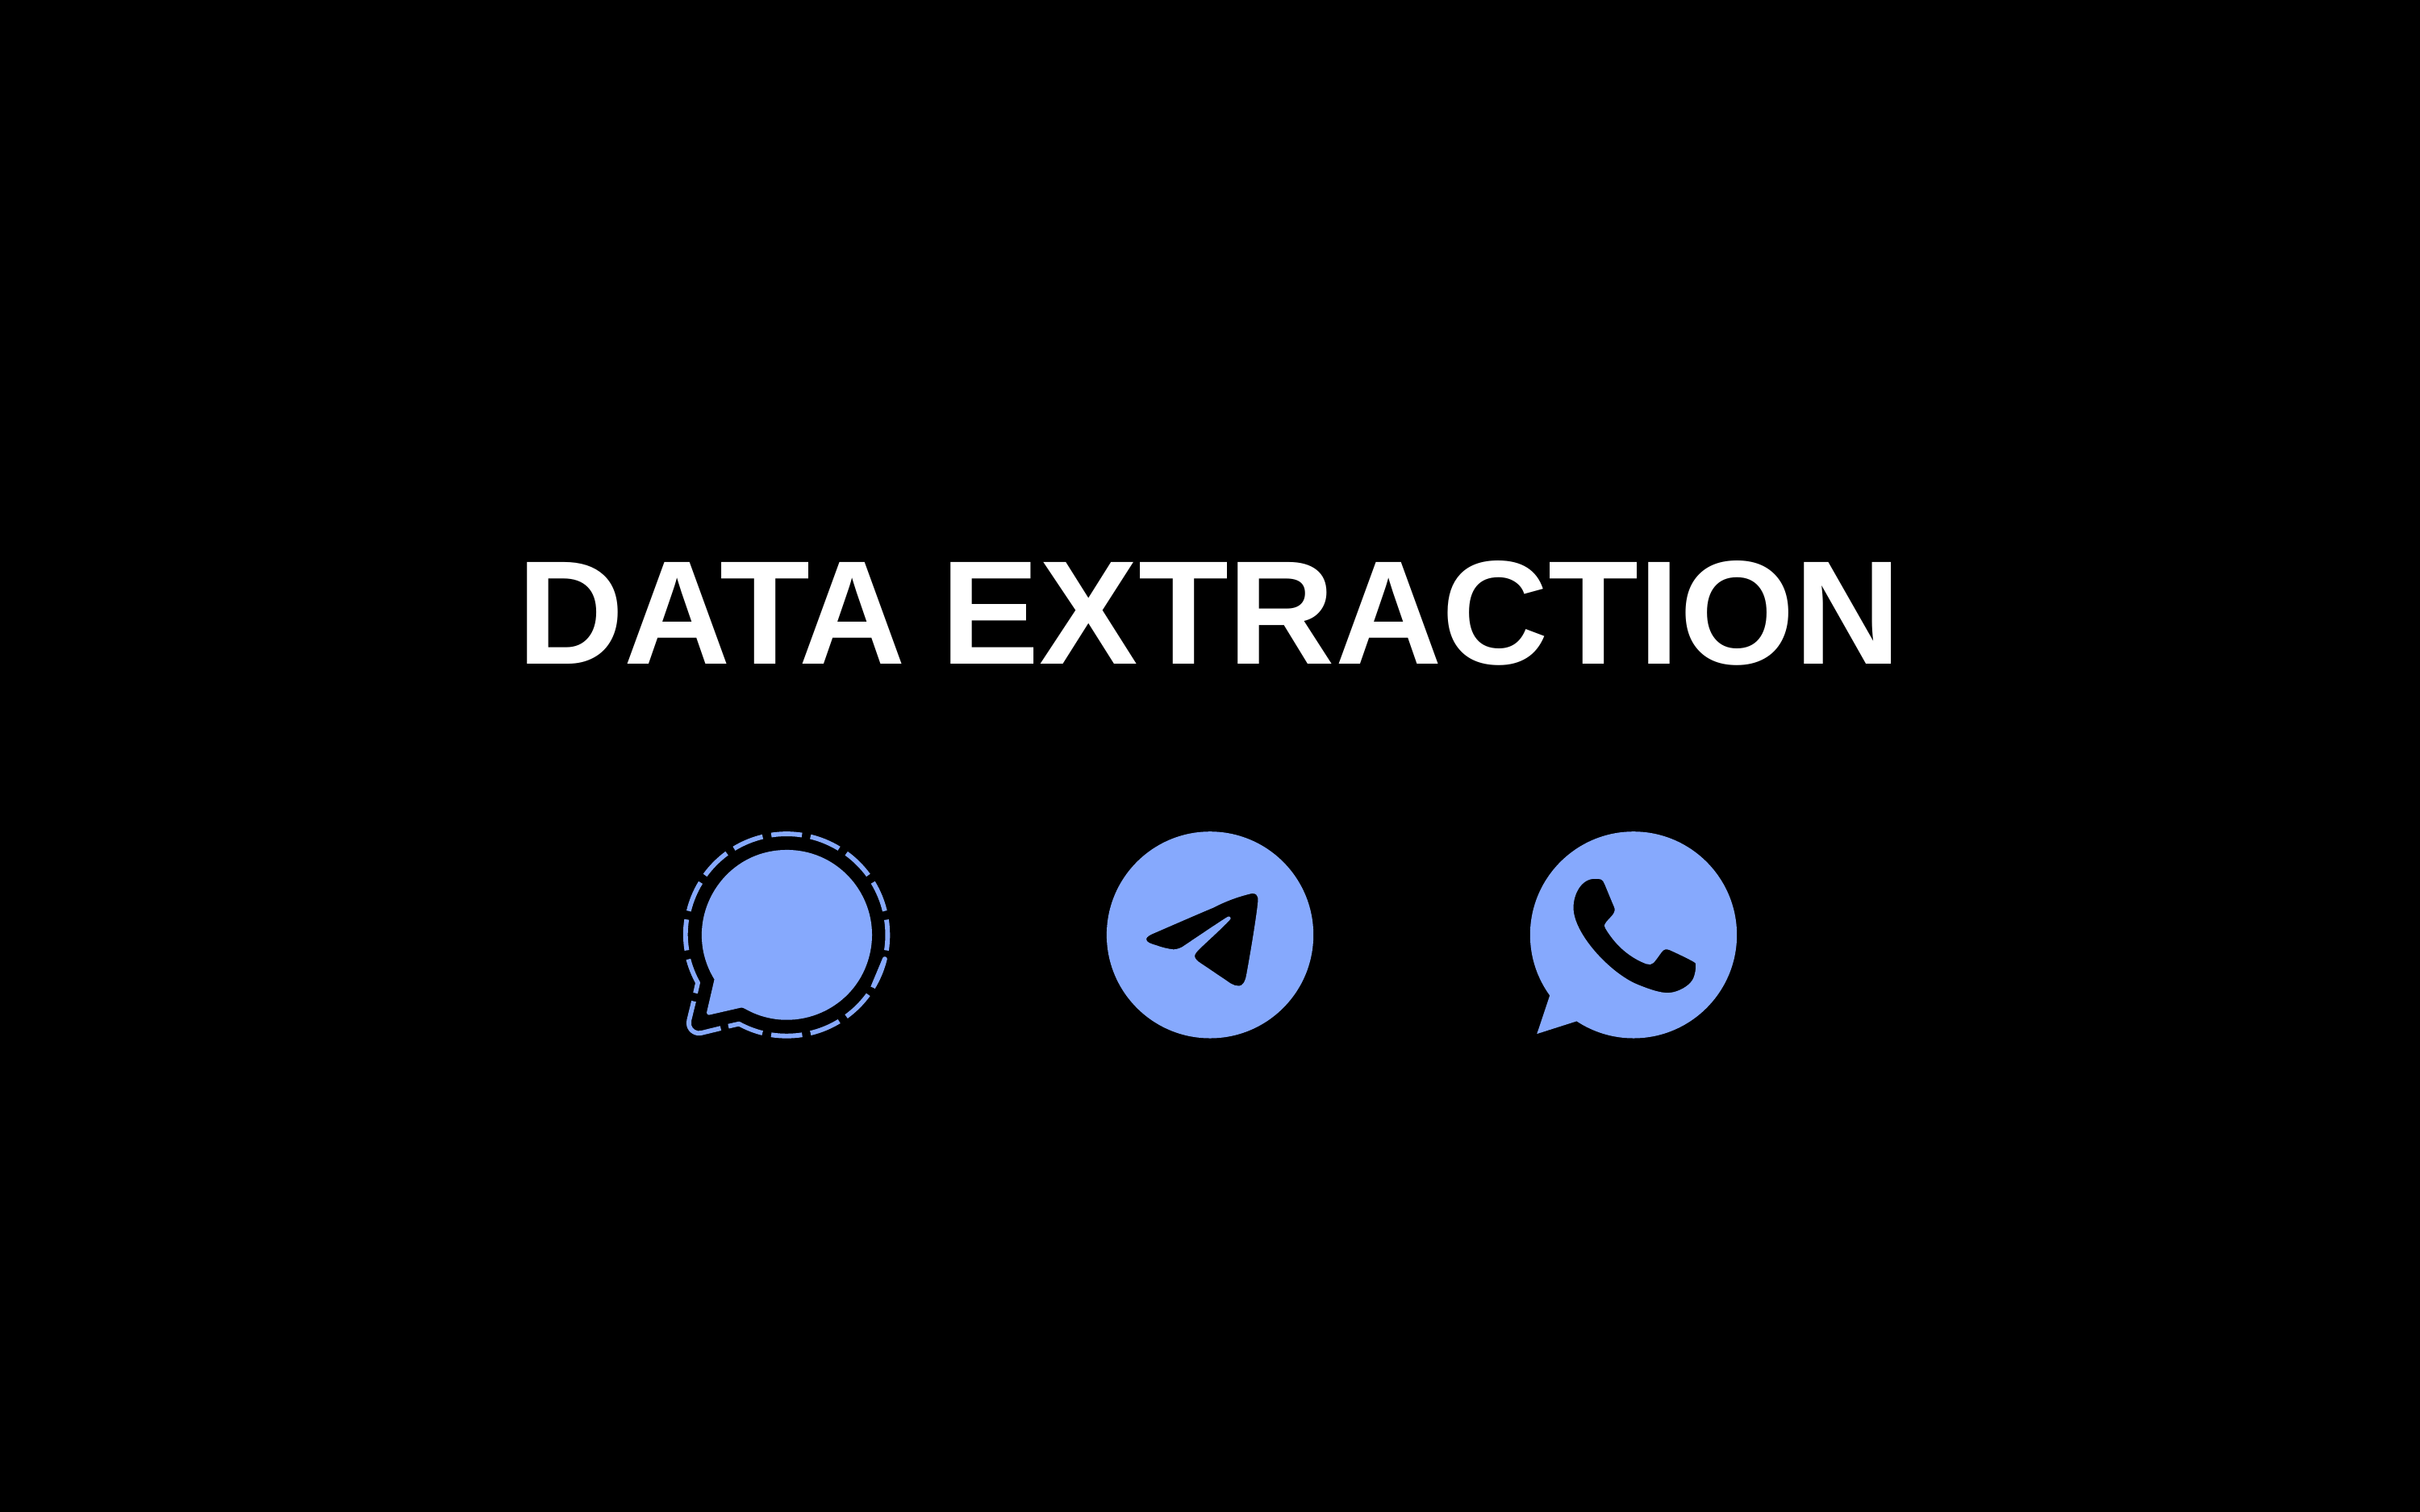

DATA EXTRACTION
Created by Imad Saddik @3CodeCamp
14